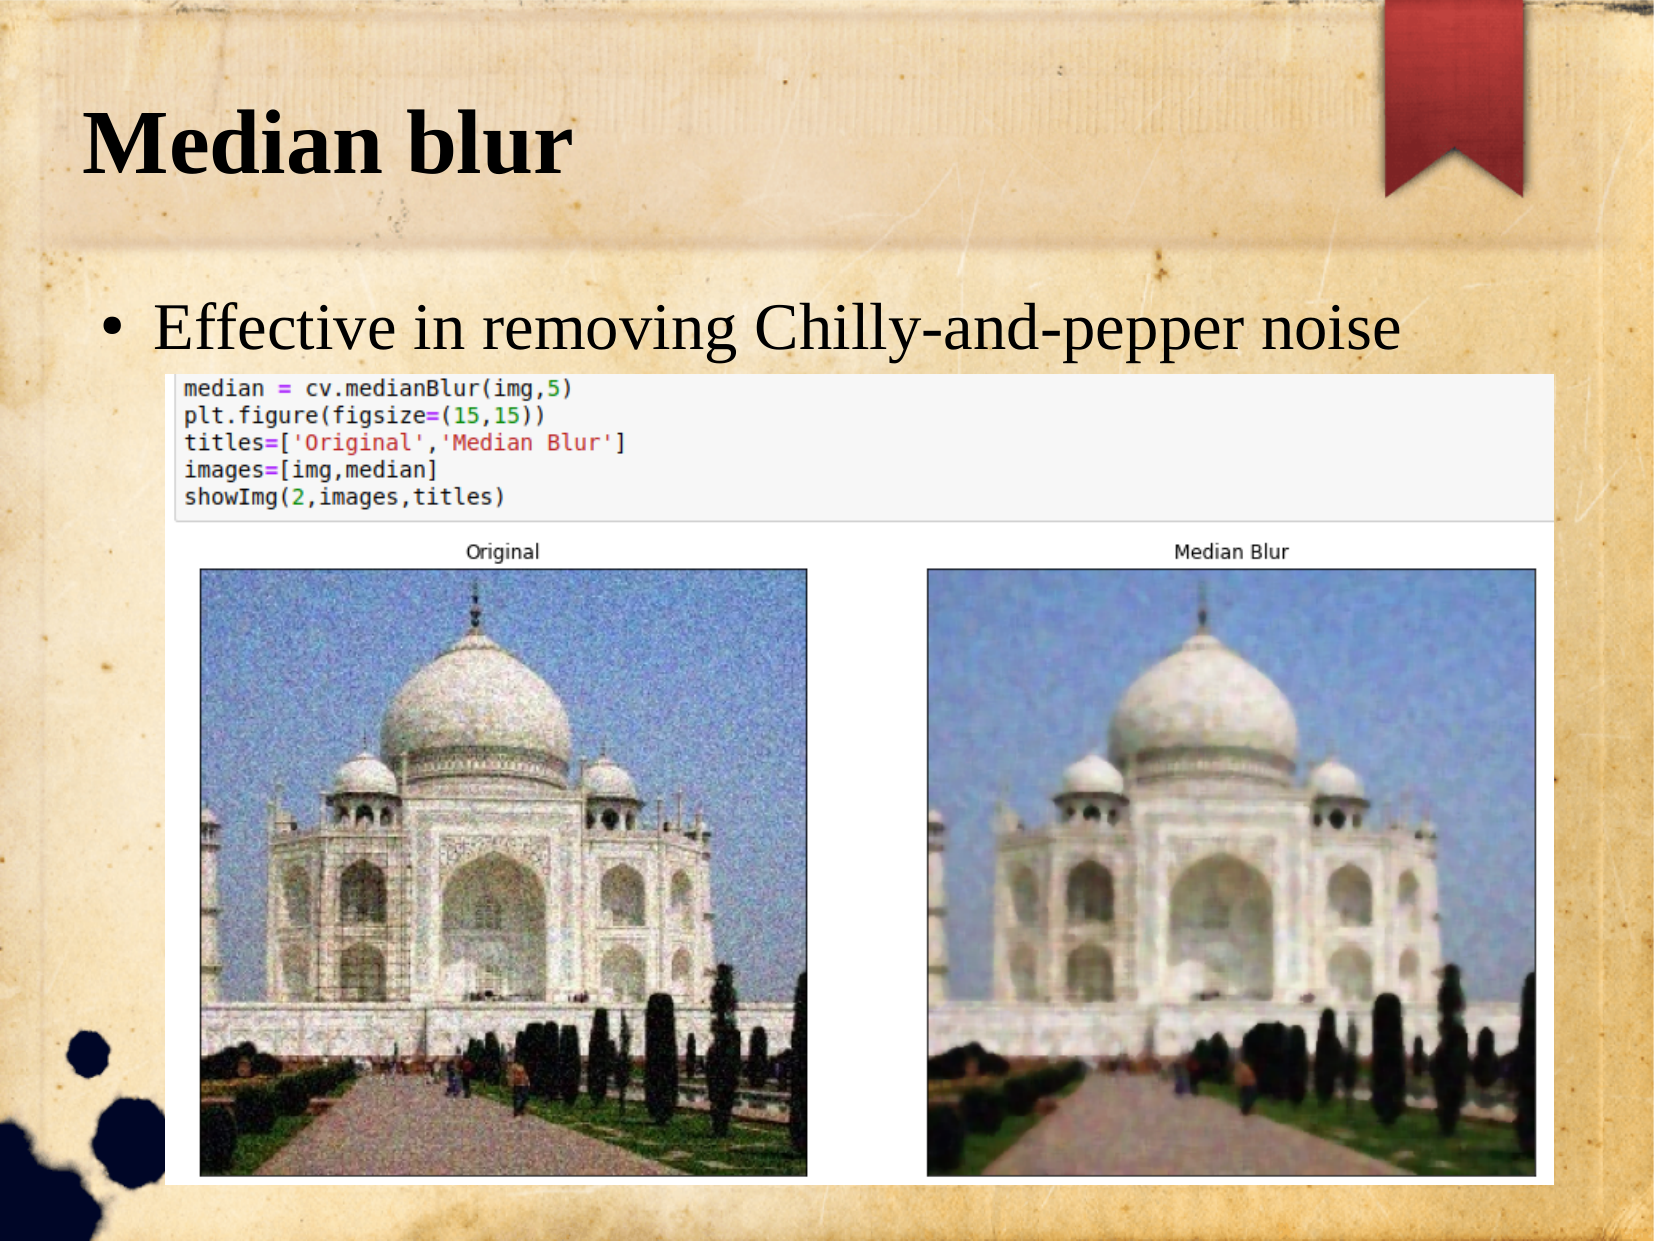

# Median blur
Effective in removing Chilly-and-pepper noise